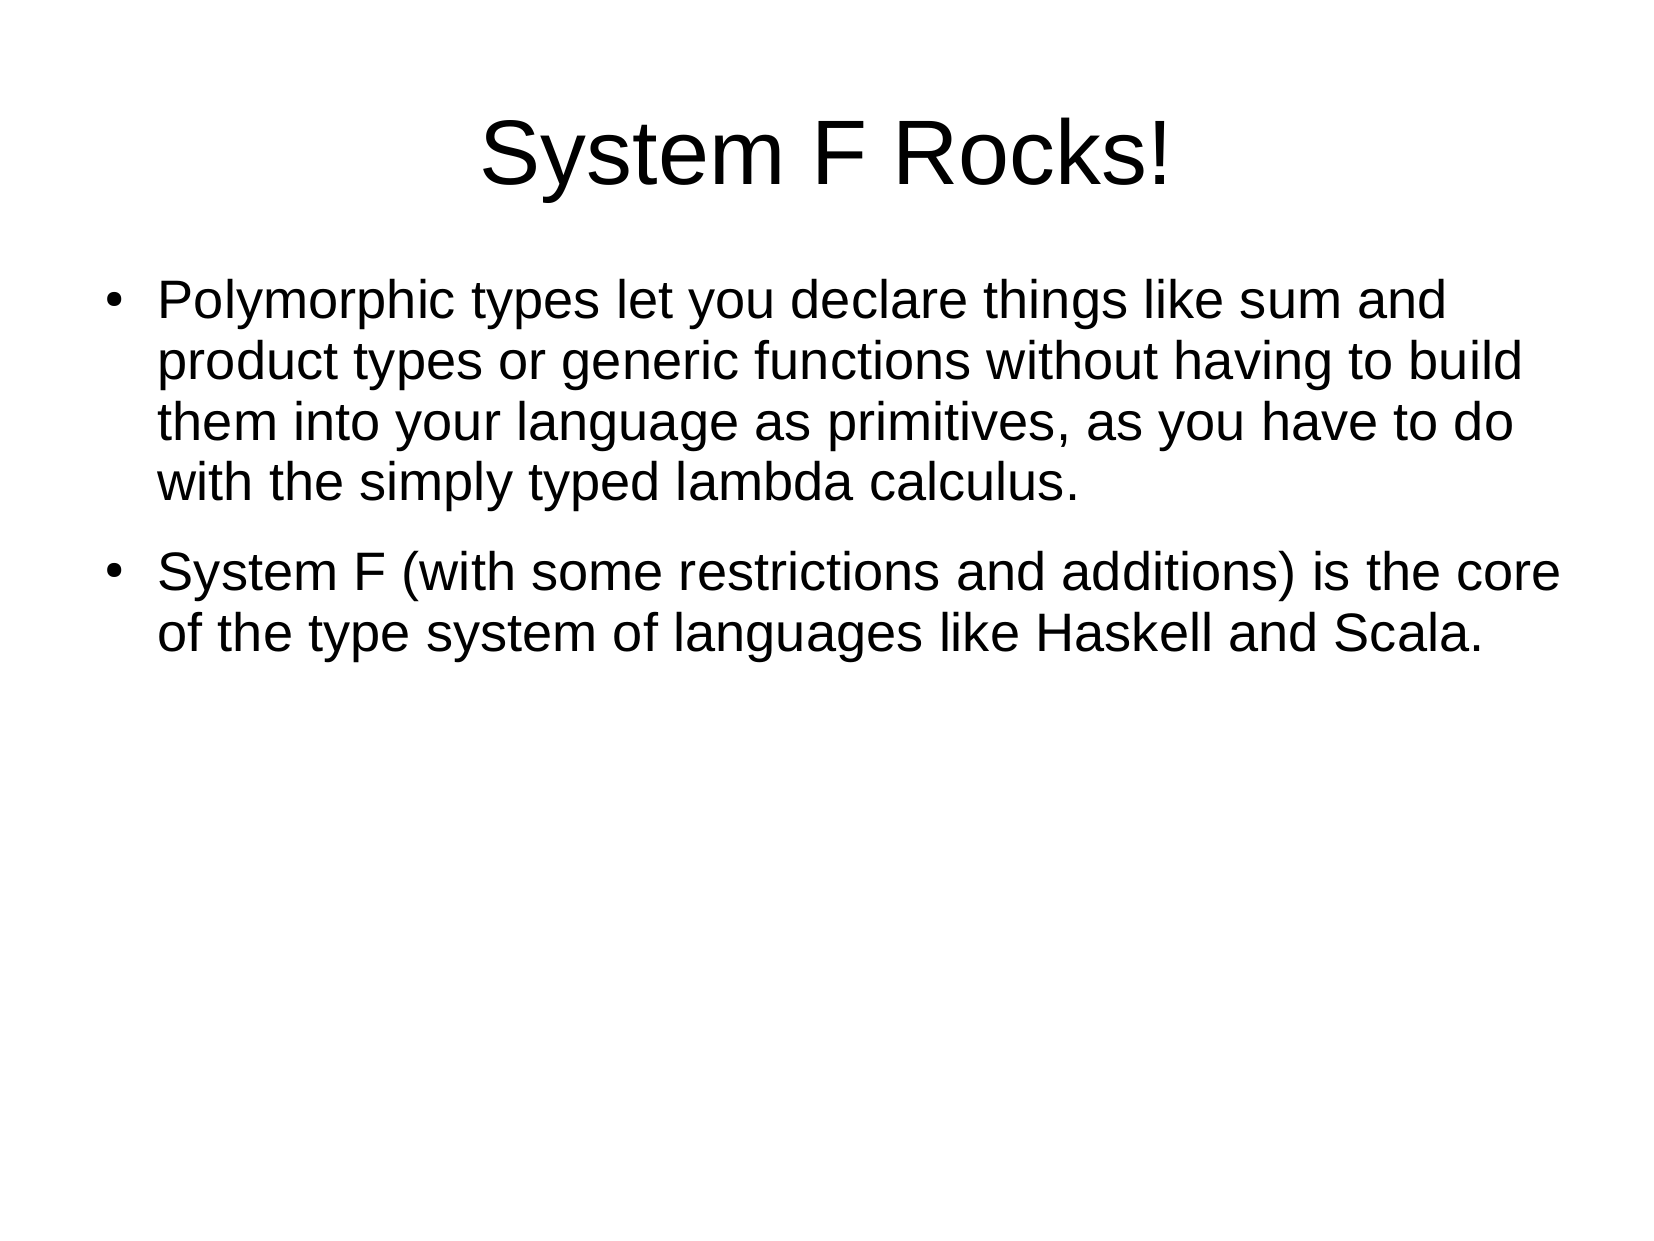

# System F Rocks!
Polymorphic types let you declare things like sum and product types or generic functions without having to build them into your language as primitives, as you have to do with the simply typed lambda calculus.
System F (with some restrictions and additions) is the core of the type system of languages like Haskell and Scala.